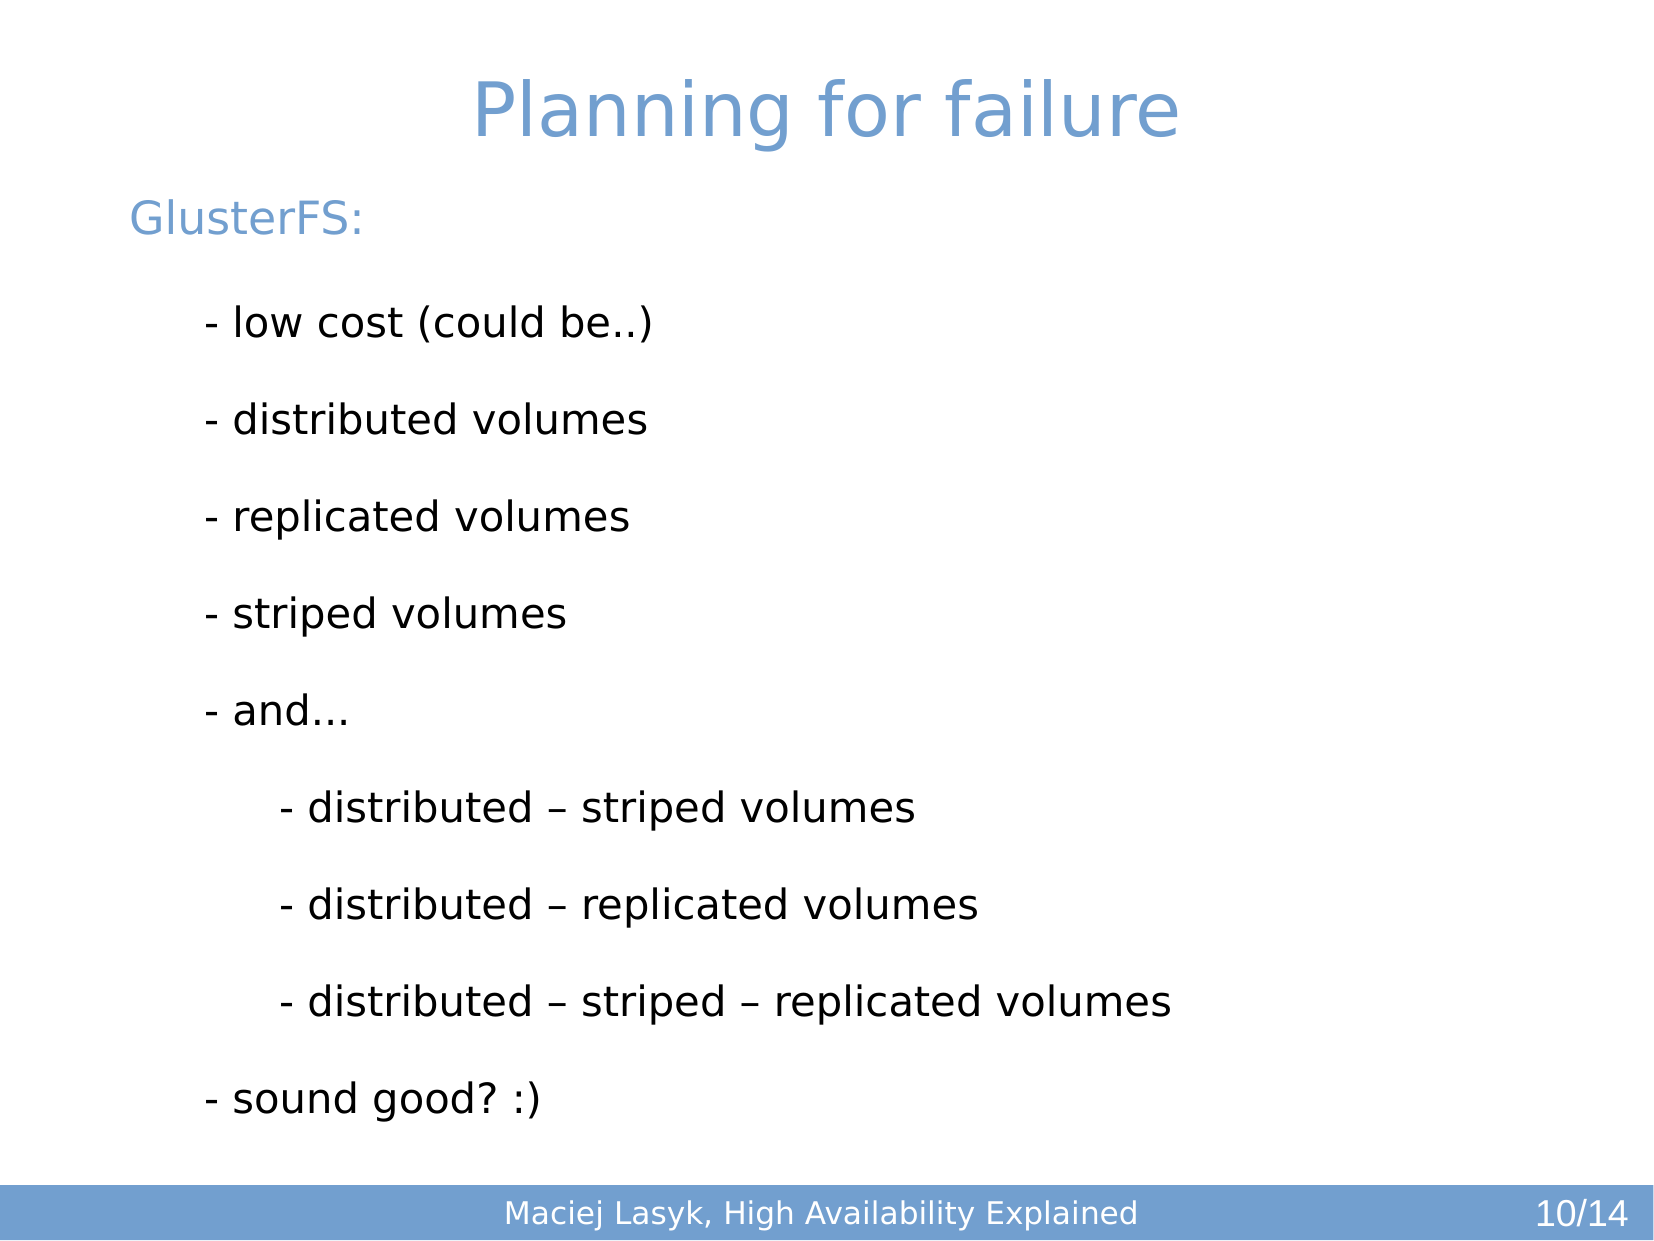

Planning for failure
GlusterFS:
	- low cost (could be..)
	- distributed volumes
	- replicated volumes
	- striped volumes
	- and...
		- distributed – striped volumes
		- distributed – replicated volumes
		- distributed – striped – replicated volumes
	- sound good? :)
 10/14
Maciej Lasyk, High Availability Explained